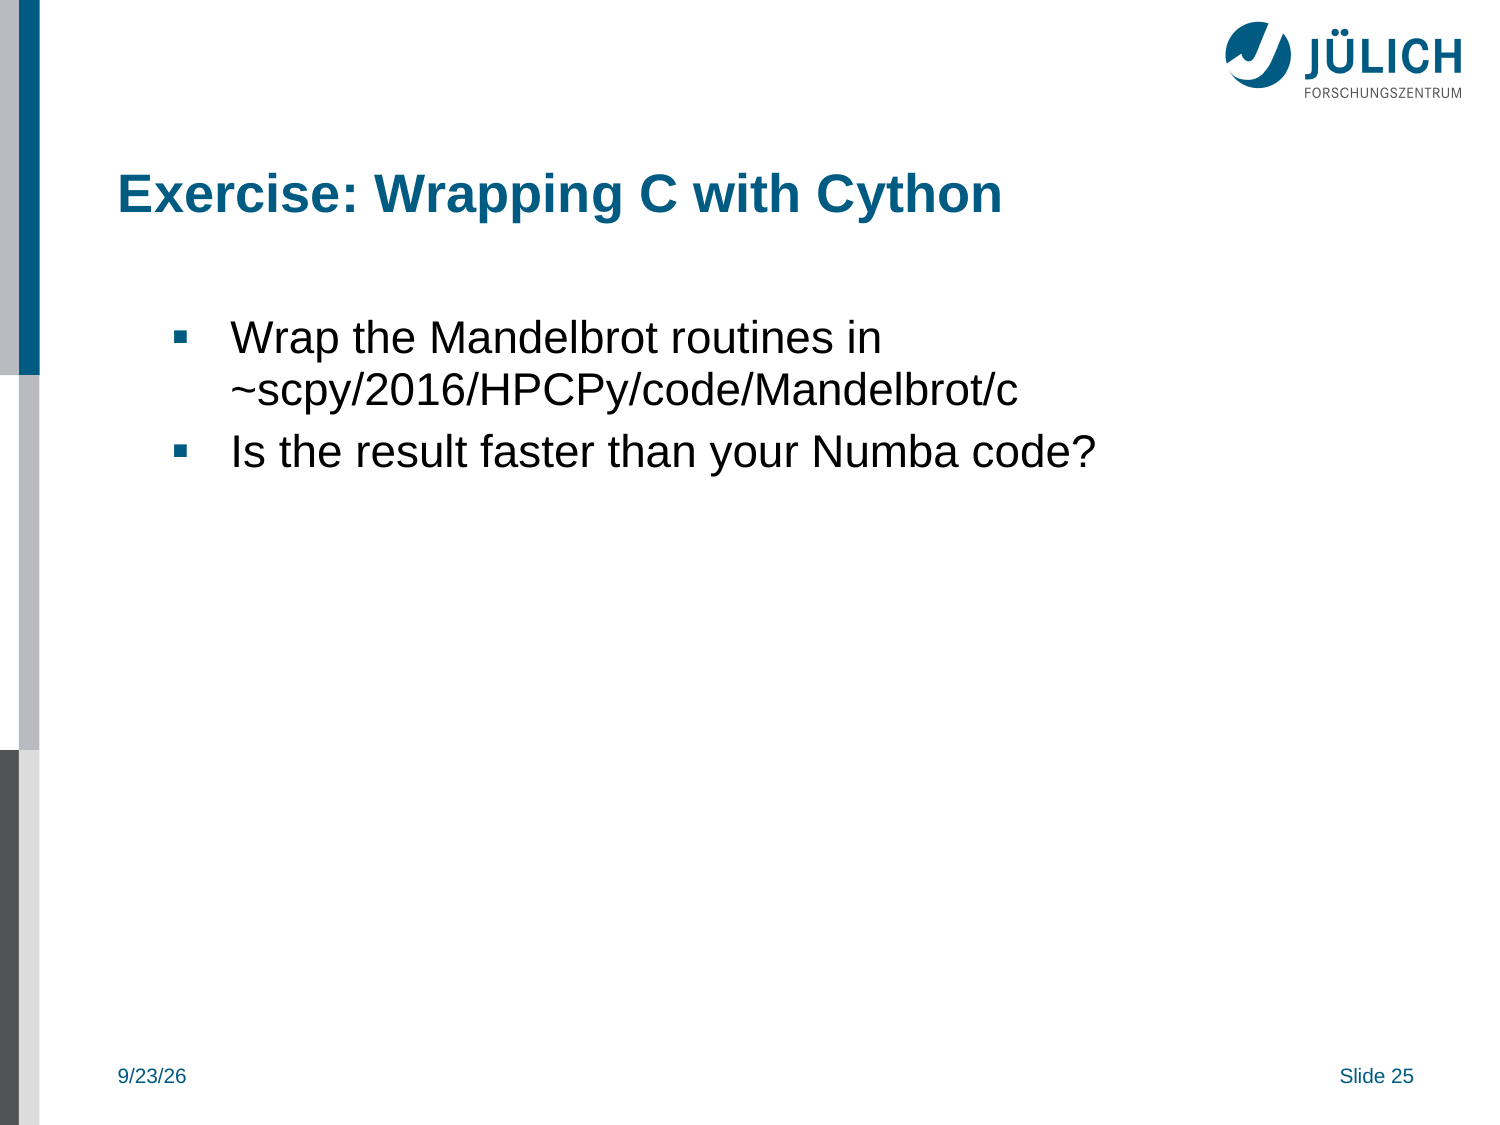

# Exercise: Wrapping C with Cython
Wrap the Mandelbrot routines in ~scpy/2016/HPCPy/code/Mandelbrot/c
Is the result faster than your Numba code?